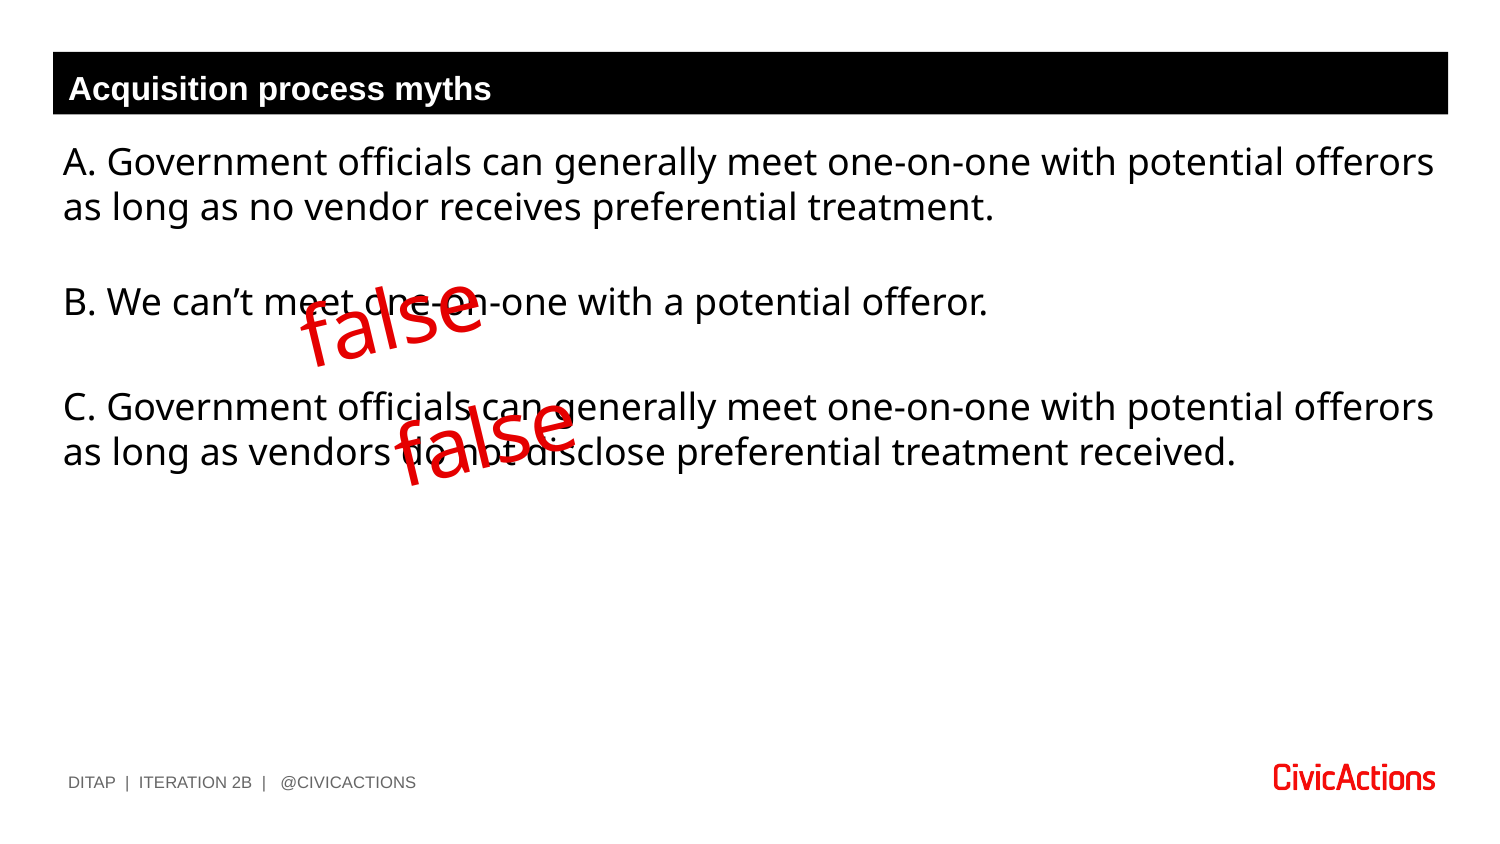

Acquisition process myths
A. Government officials can generally meet one-on-one with potential offerors as long as no vendor receives preferential treatment.
false
# B. We can’t meet one-on-one with a potential offeror.
false
C. Government officials can generally meet one-on-one with potential offerors as long as vendors do not disclose preferential treatment received.